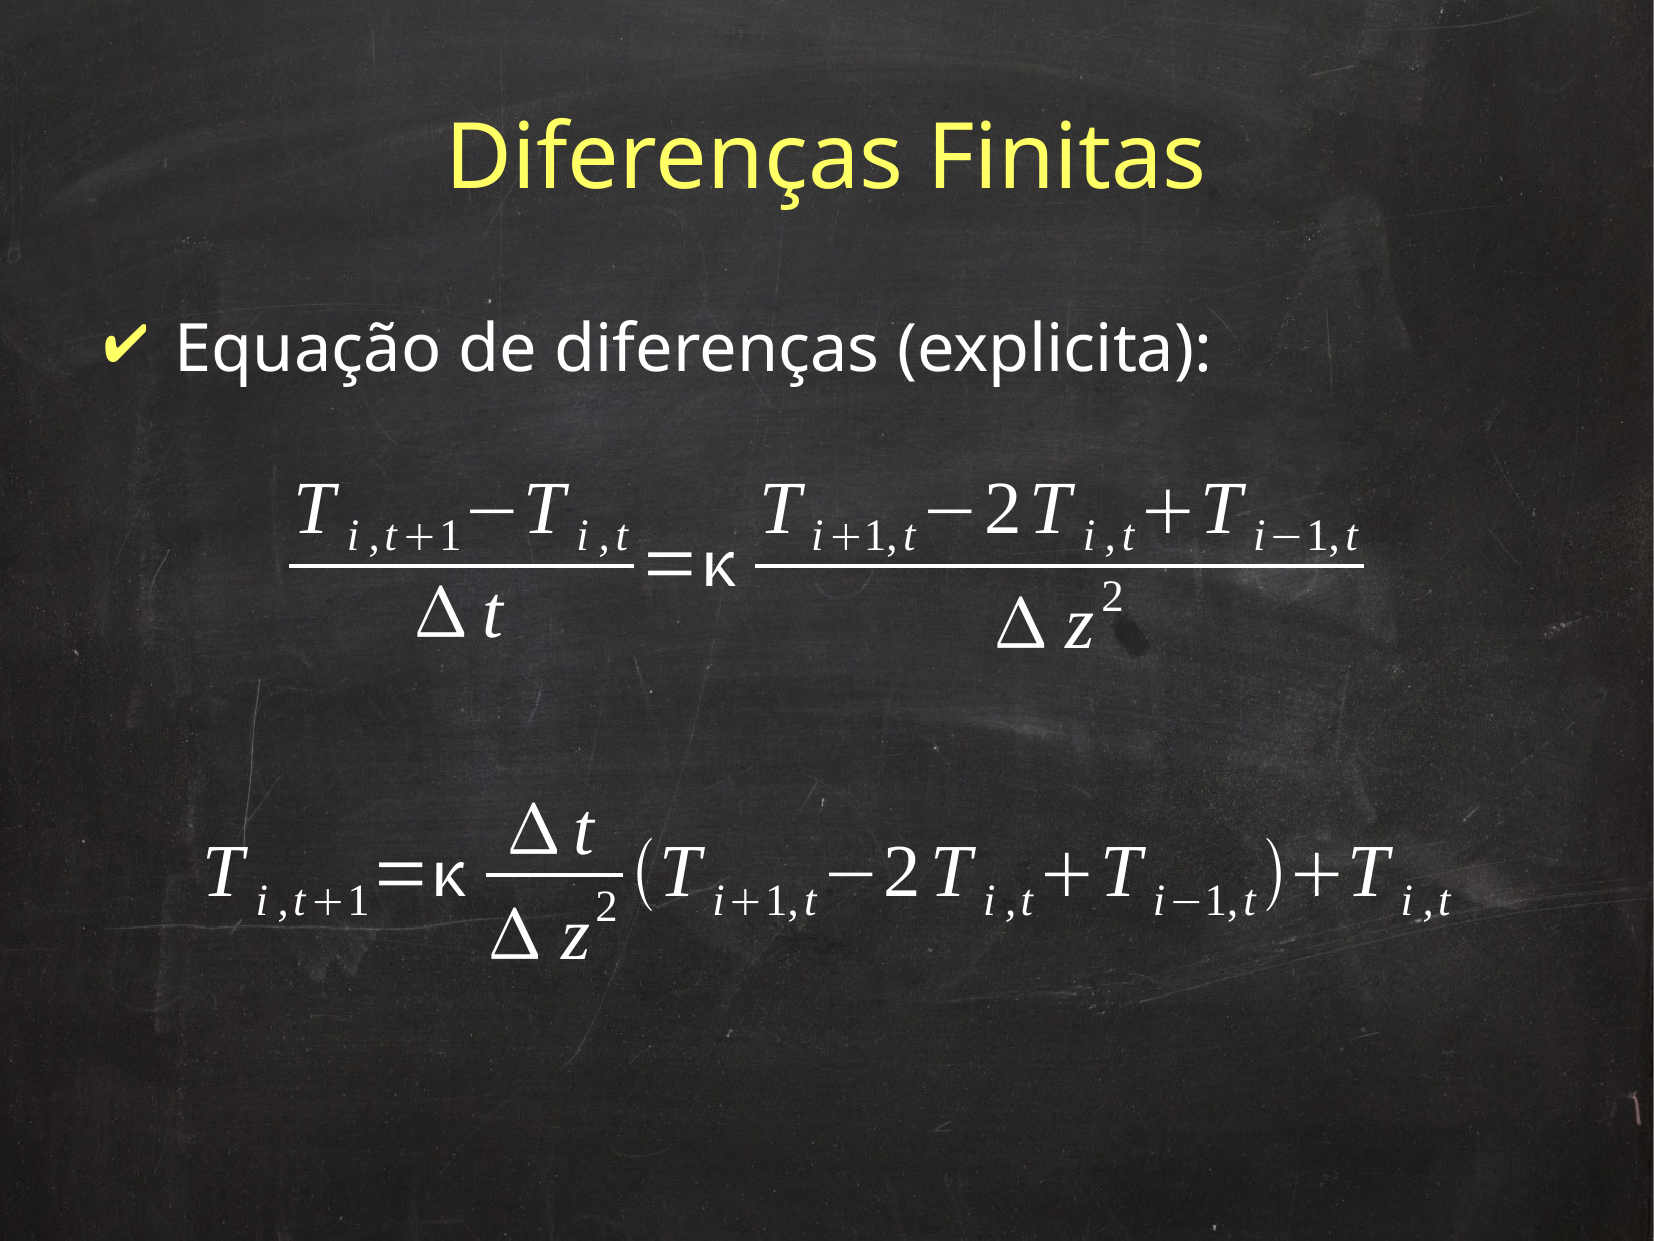

# Diferenças Finitas
 Equação de diferenças (explicita):